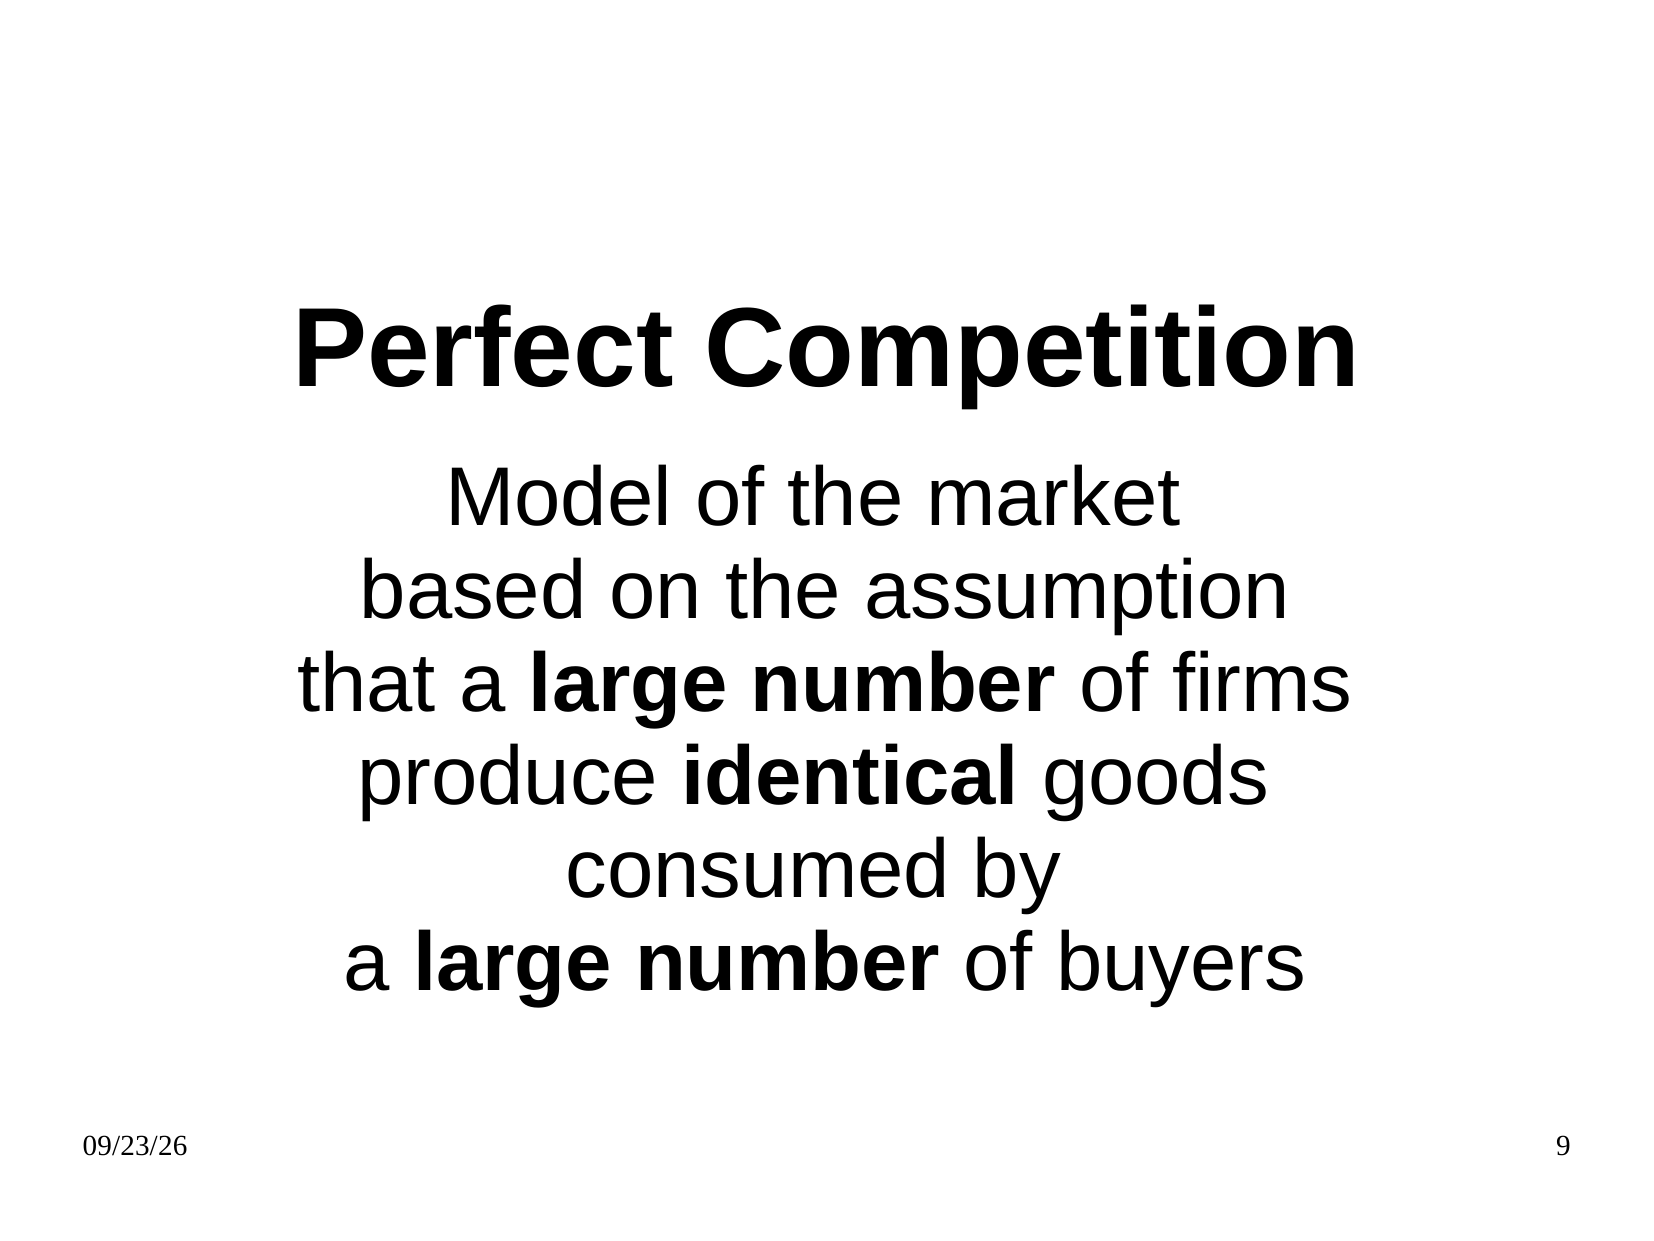

# Perfect Competition
Model of the market
based on the assumption
 that a large number of firms
produce identical goods
consumed by
a large number of buyers
9